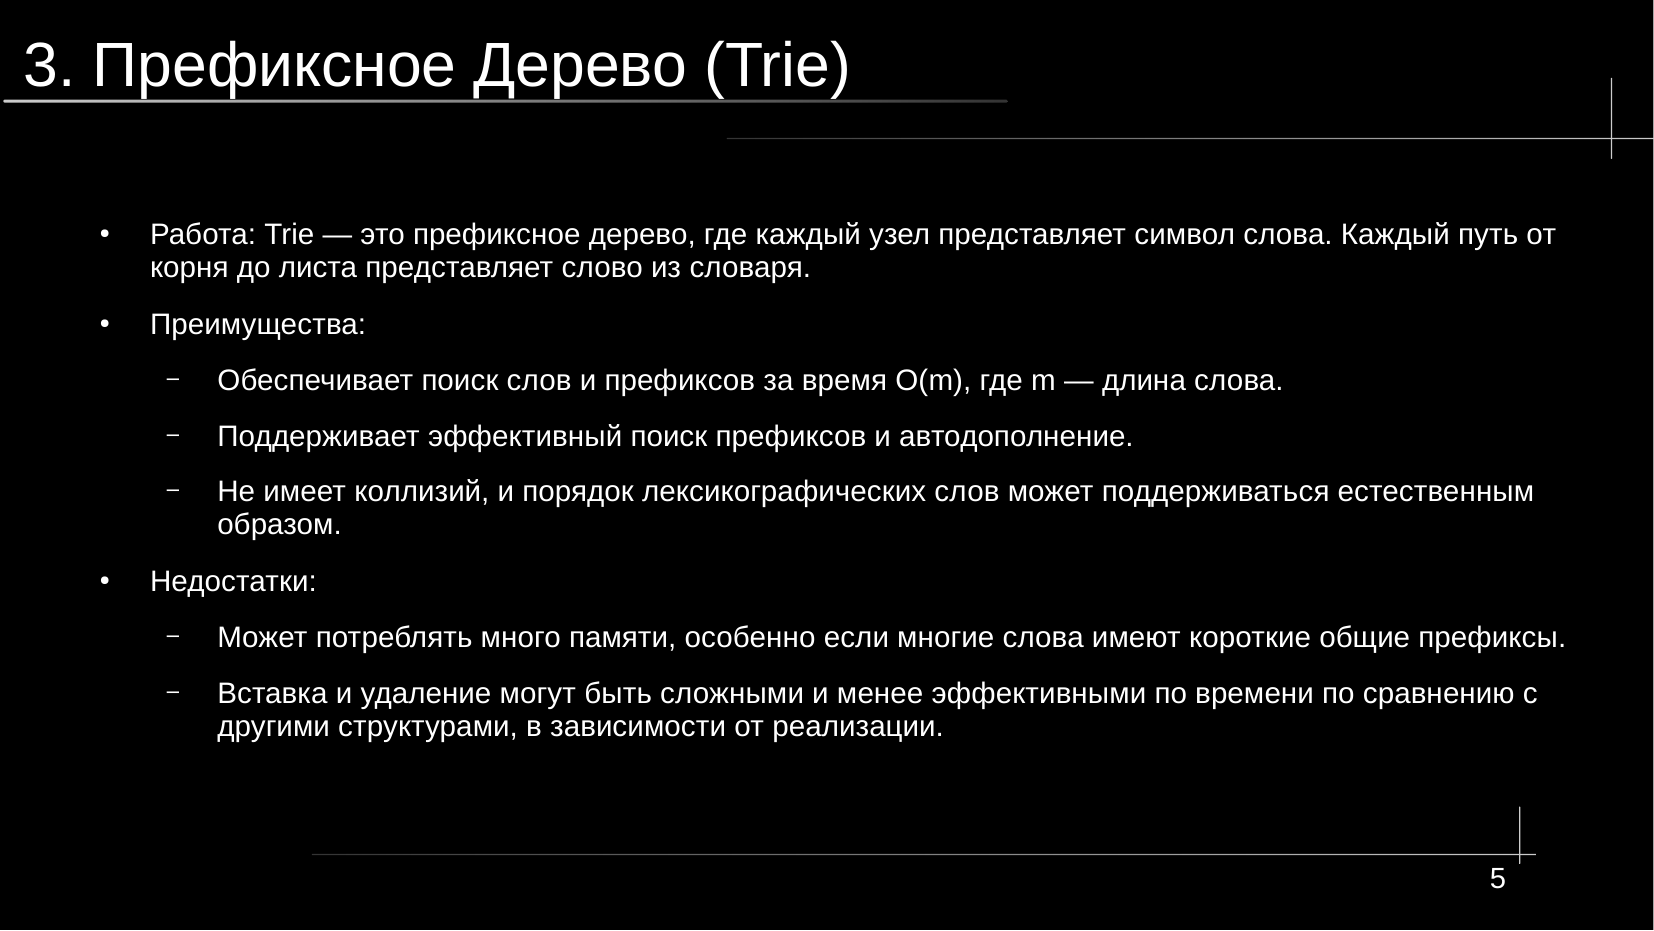

# 3. Префиксное Дерево (Trie)
Работа: Trie — это префиксное дерево, где каждый узел представляет символ слова. Каждый путь от корня до листа представляет слово из словаря.
Преимущества:
Обеспечивает поиск слов и префиксов за время O(m), где m — длина слова.
Поддерживает эффективный поиск префиксов и автодополнение.
Не имеет коллизий, и порядок лексикографических слов может поддерживаться естественным образом.
Недостатки:
Может потреблять много памяти, особенно если многие слова имеют короткие общие префиксы.
Вставка и удаление могут быть сложными и менее эффективными по времени по сравнению с другими структурами, в зависимости от реализации.
5